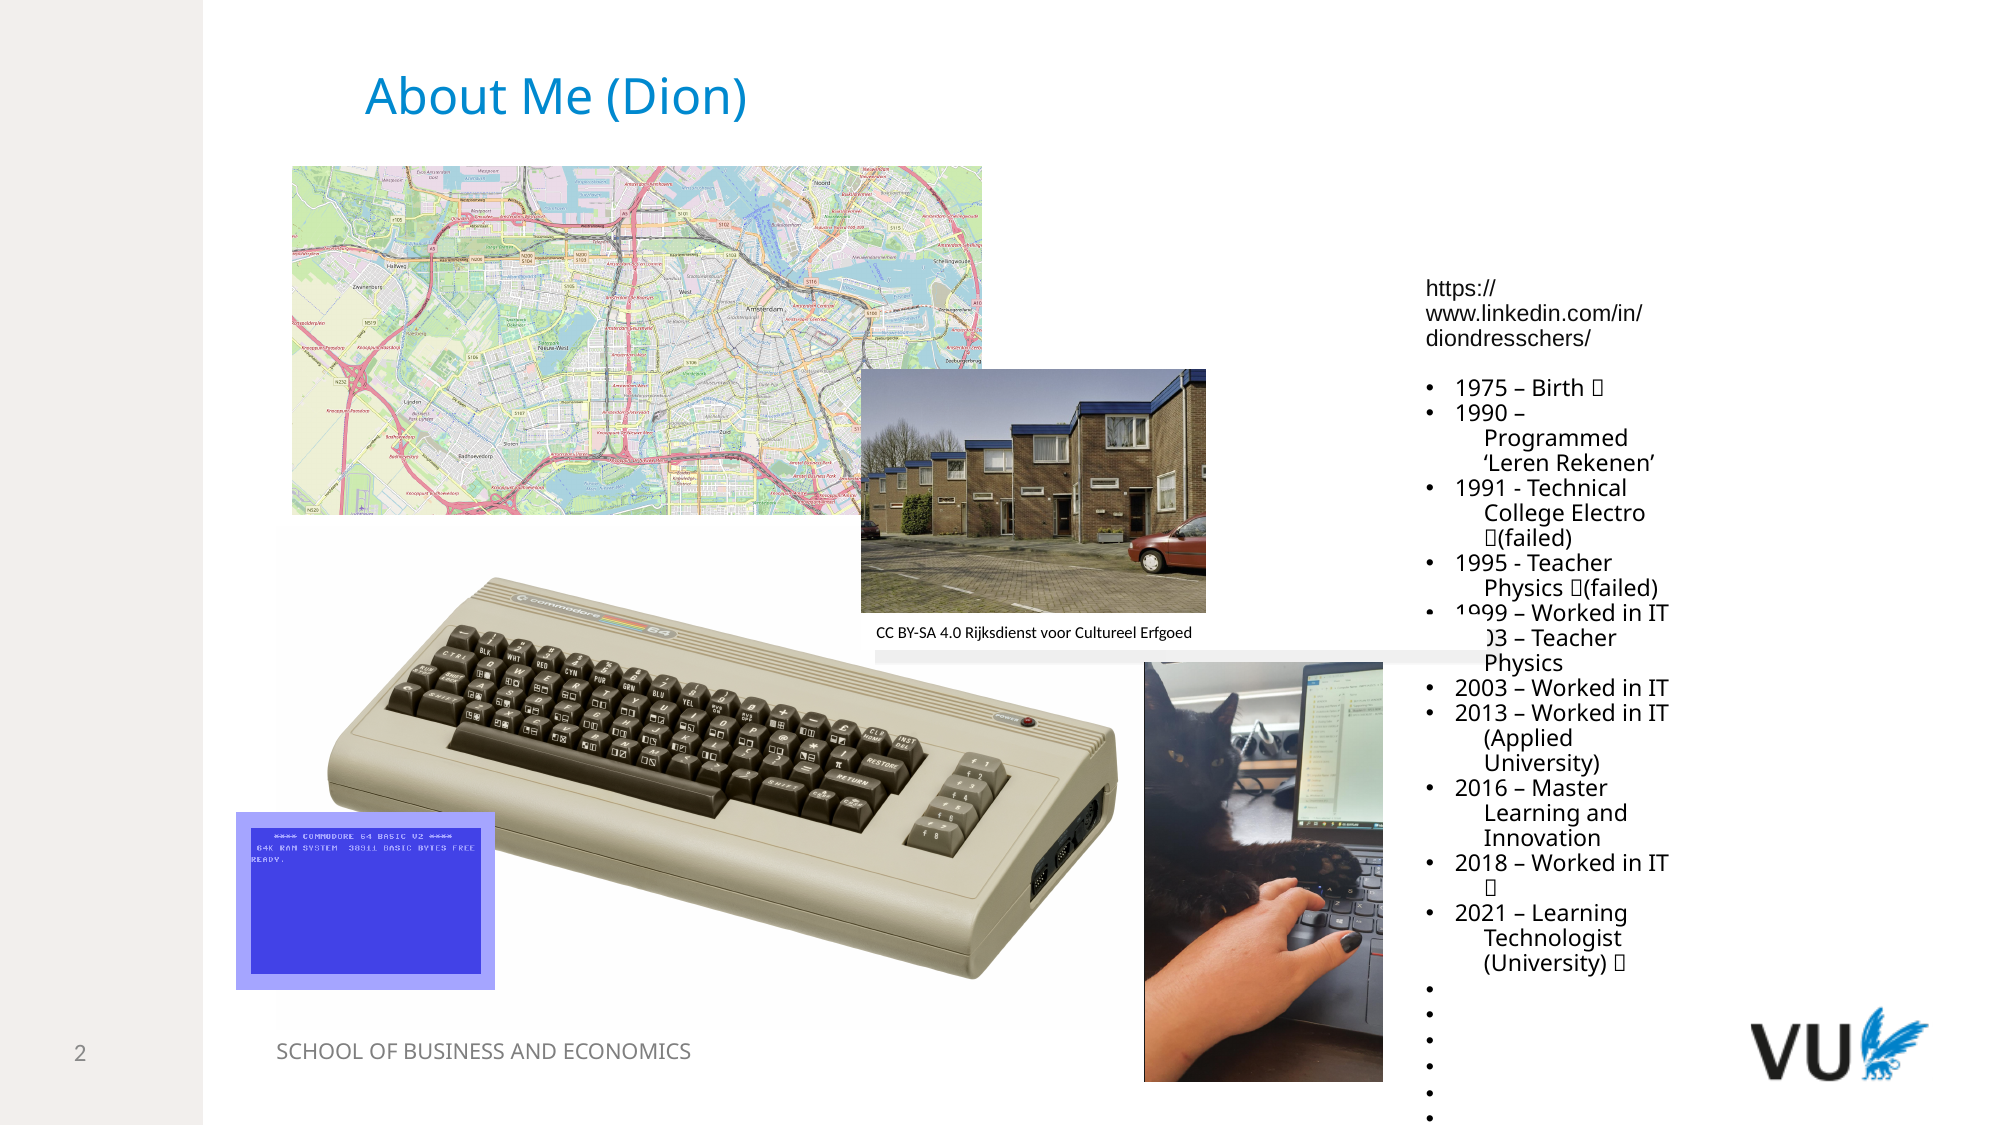

About Me (Dion)
# https://www.linkedin.com/in/diondresschers/
1975 – Birth 👶
1990 – Programmed ‘Leren Rekenen’
1991 - Technical College Electro ❌(failed)
1995 - Teacher Physics ❌(failed)
1999 – Worked in IT
2003 – Teacher Physics 👨‍🎓
2003 – Worked in IT
2013 – Worked in IT (Applied University)
2016 – Master Learning and Innovation 👨‍🎓
2018 – Worked in IT 🙄
2021 – Learning Technologist (University) ✅
CC BY-SA 4.0 Rijksdienst voor Cultureel Erfgoed
SCHOOL OF BUSINESS AND ECONOMICS